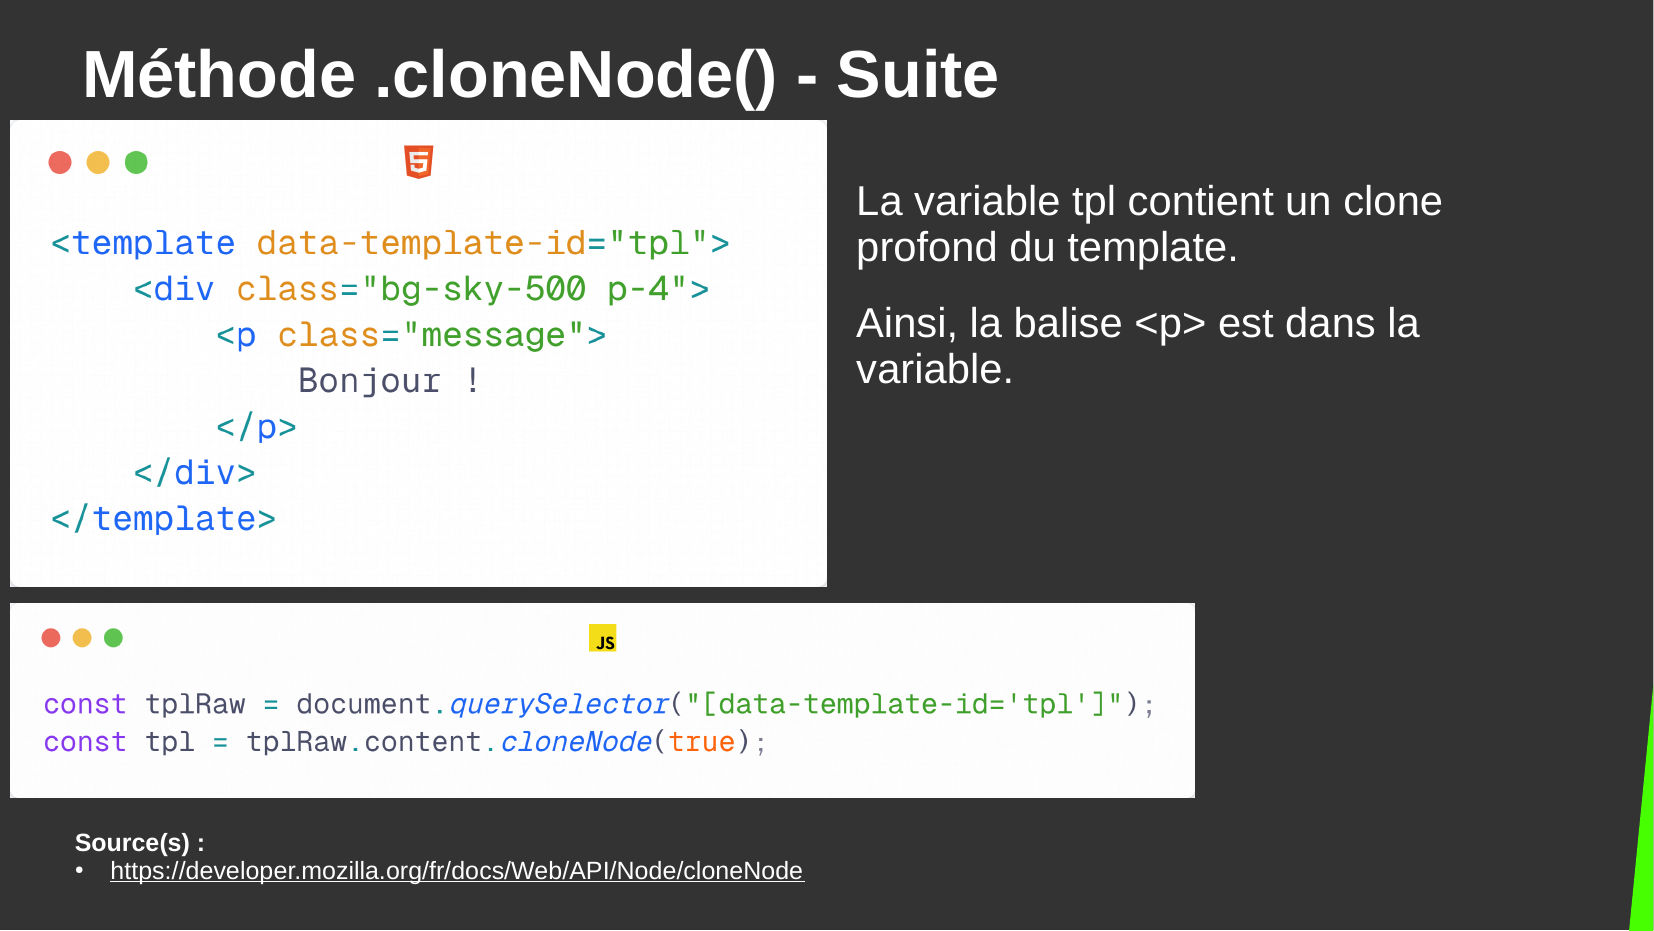

# Méthode .cloneNode() - Suite
La variable tpl contient un clone profond du template.
Ainsi, la balise <p> est dans la variable.
Source(s) :
https://developer.mozilla.org/fr/docs/Web/API/Node/cloneNode